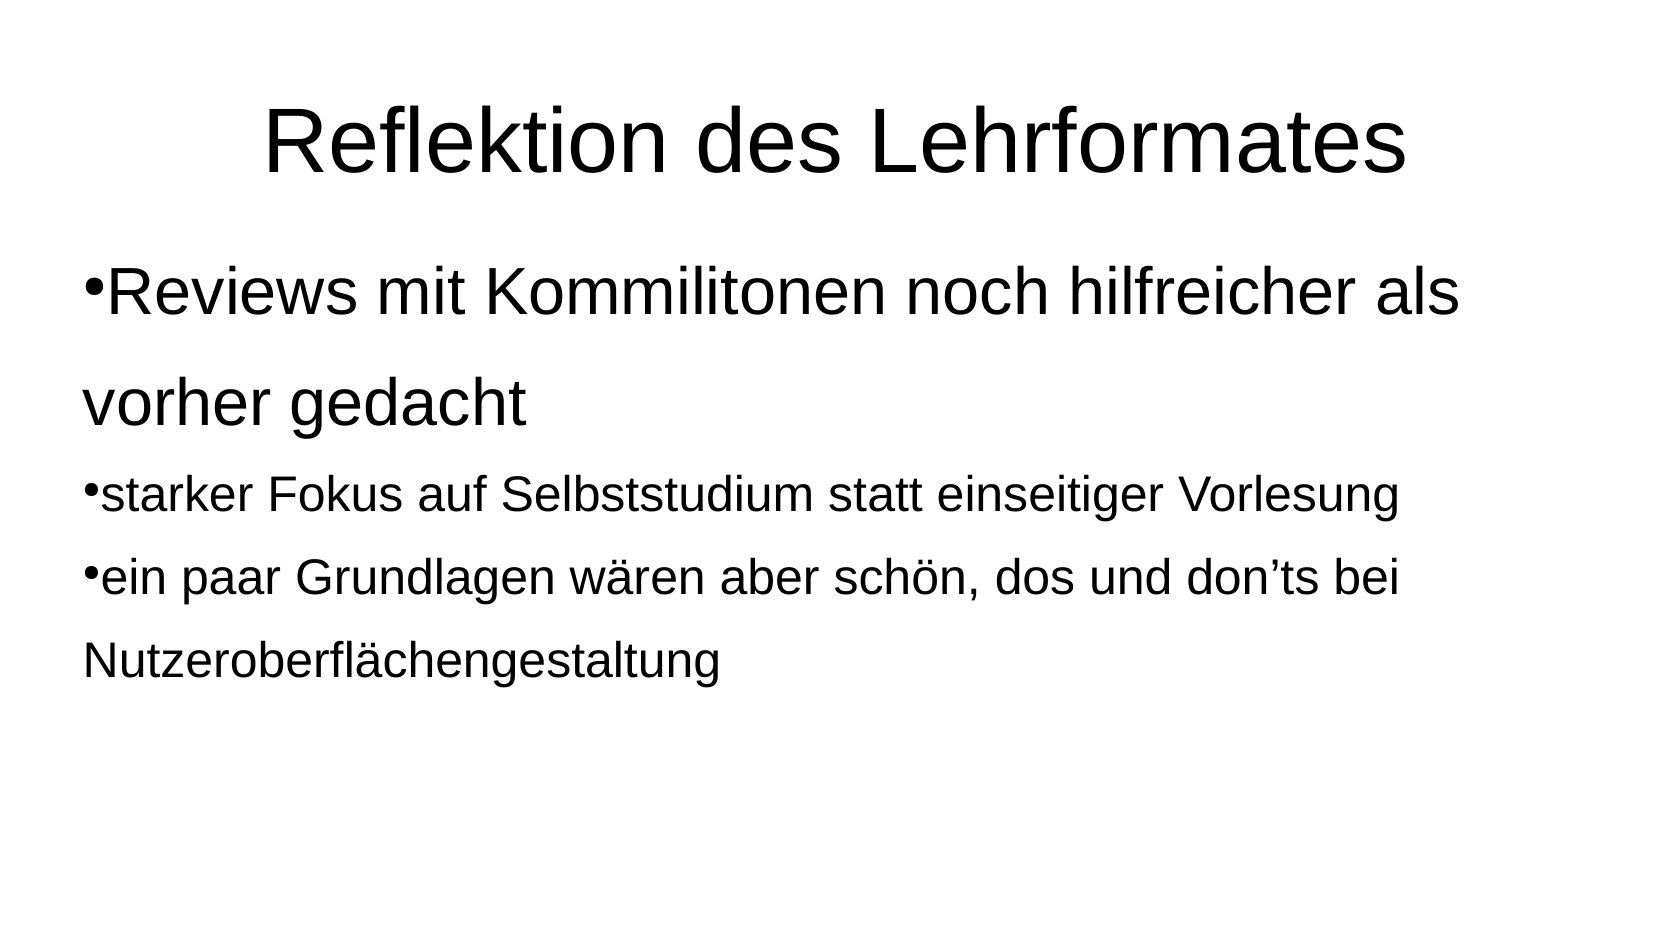

# Reflektion des Lehrformates
Reviews mit Kommilitonen noch hilfreicher als vorher gedacht
starker Fokus auf Selbststudium statt einseitiger Vorlesung
ein paar Grundlagen wären aber schön, dos und don’ts bei Nutzeroberflächengestaltung